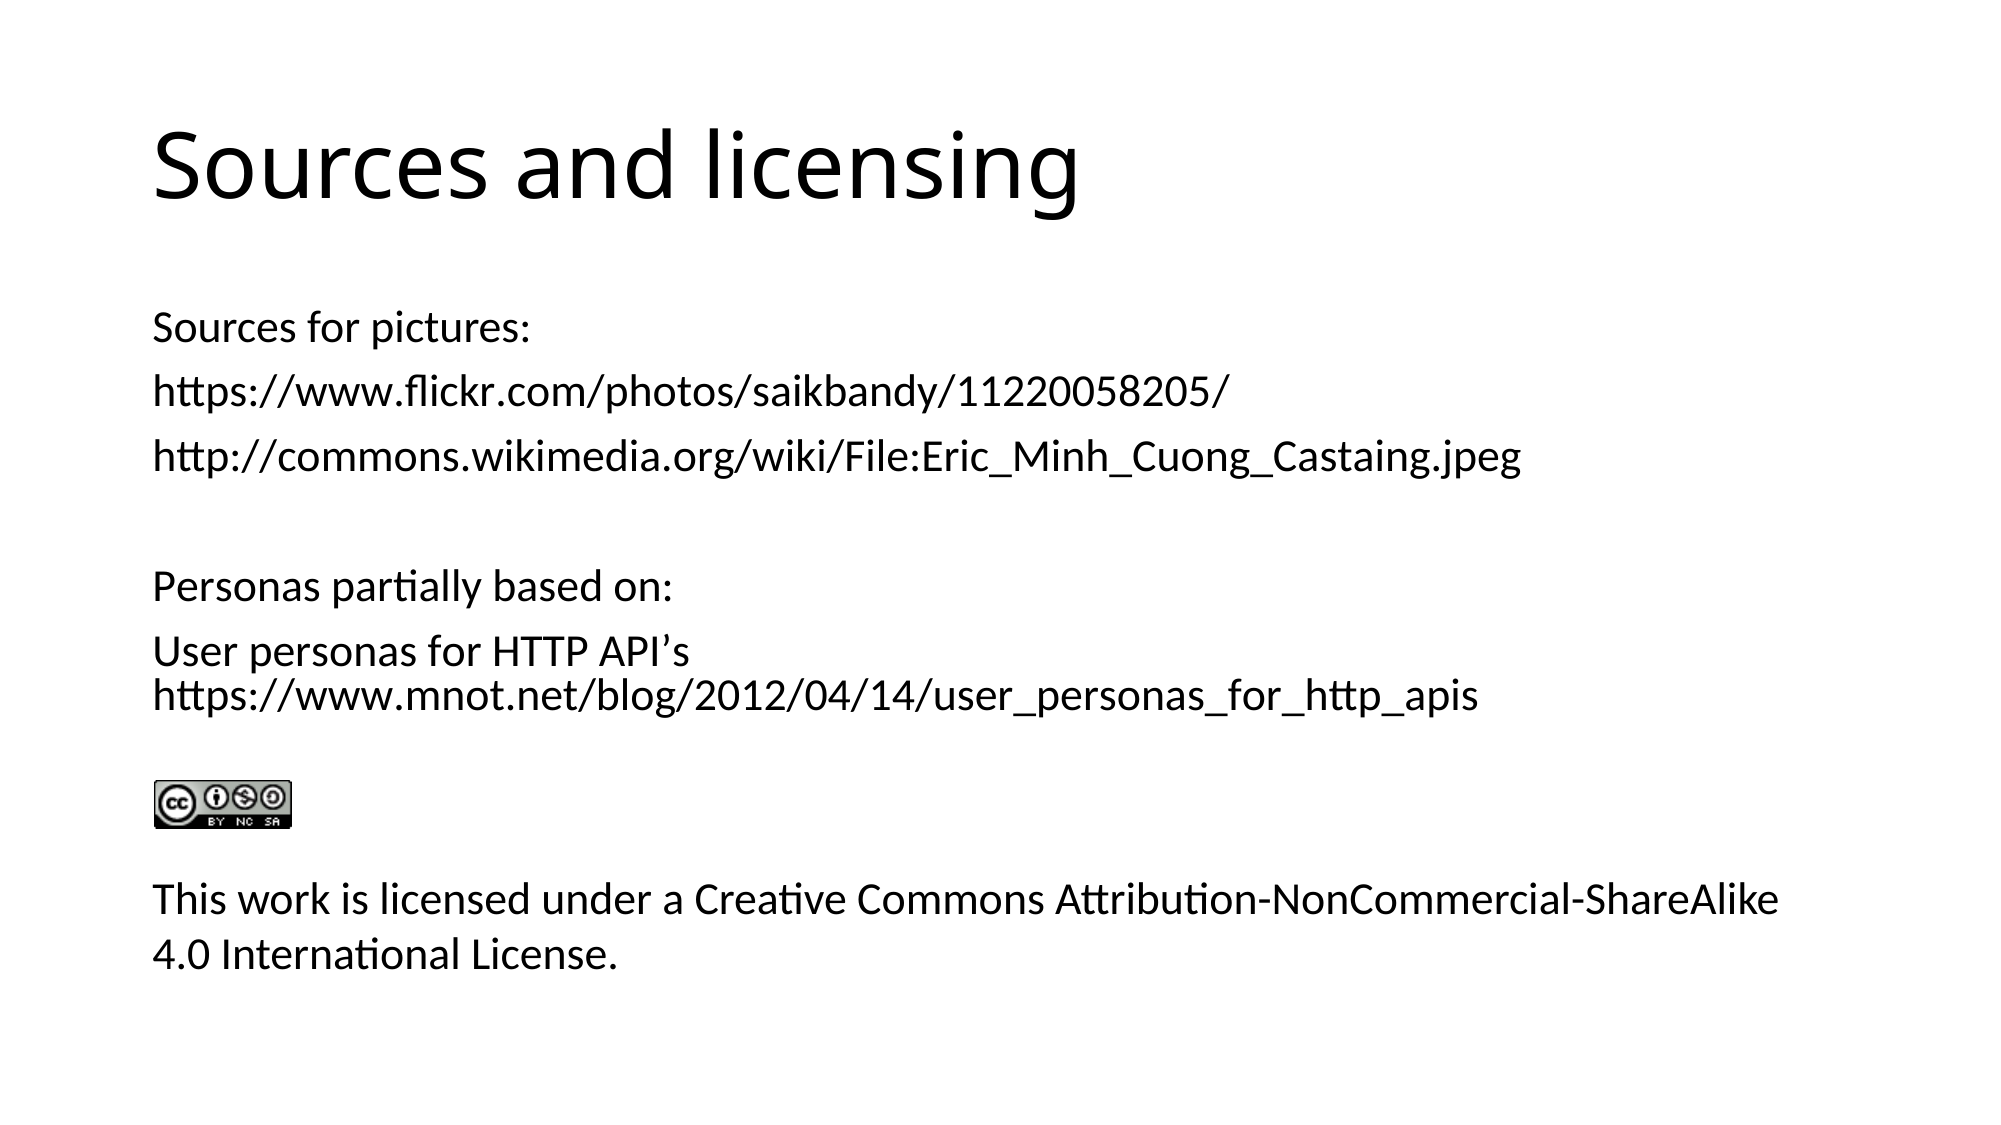

# Sources and licensing
Sources for pictures:
https://www.flickr.com/photos/saikbandy/11220058205/
http://commons.wikimedia.org/wiki/File:Eric_Minh_Cuong_Castaing.jpeg
Personas partially based on:
User personas for HTTP API’s
https://www.mnot.net/blog/2012/04/14/user_personas_for_http_apis
This work is licensed under a Creative Commons Attribution-NonCommercial-ShareAlike 4.0 International License.